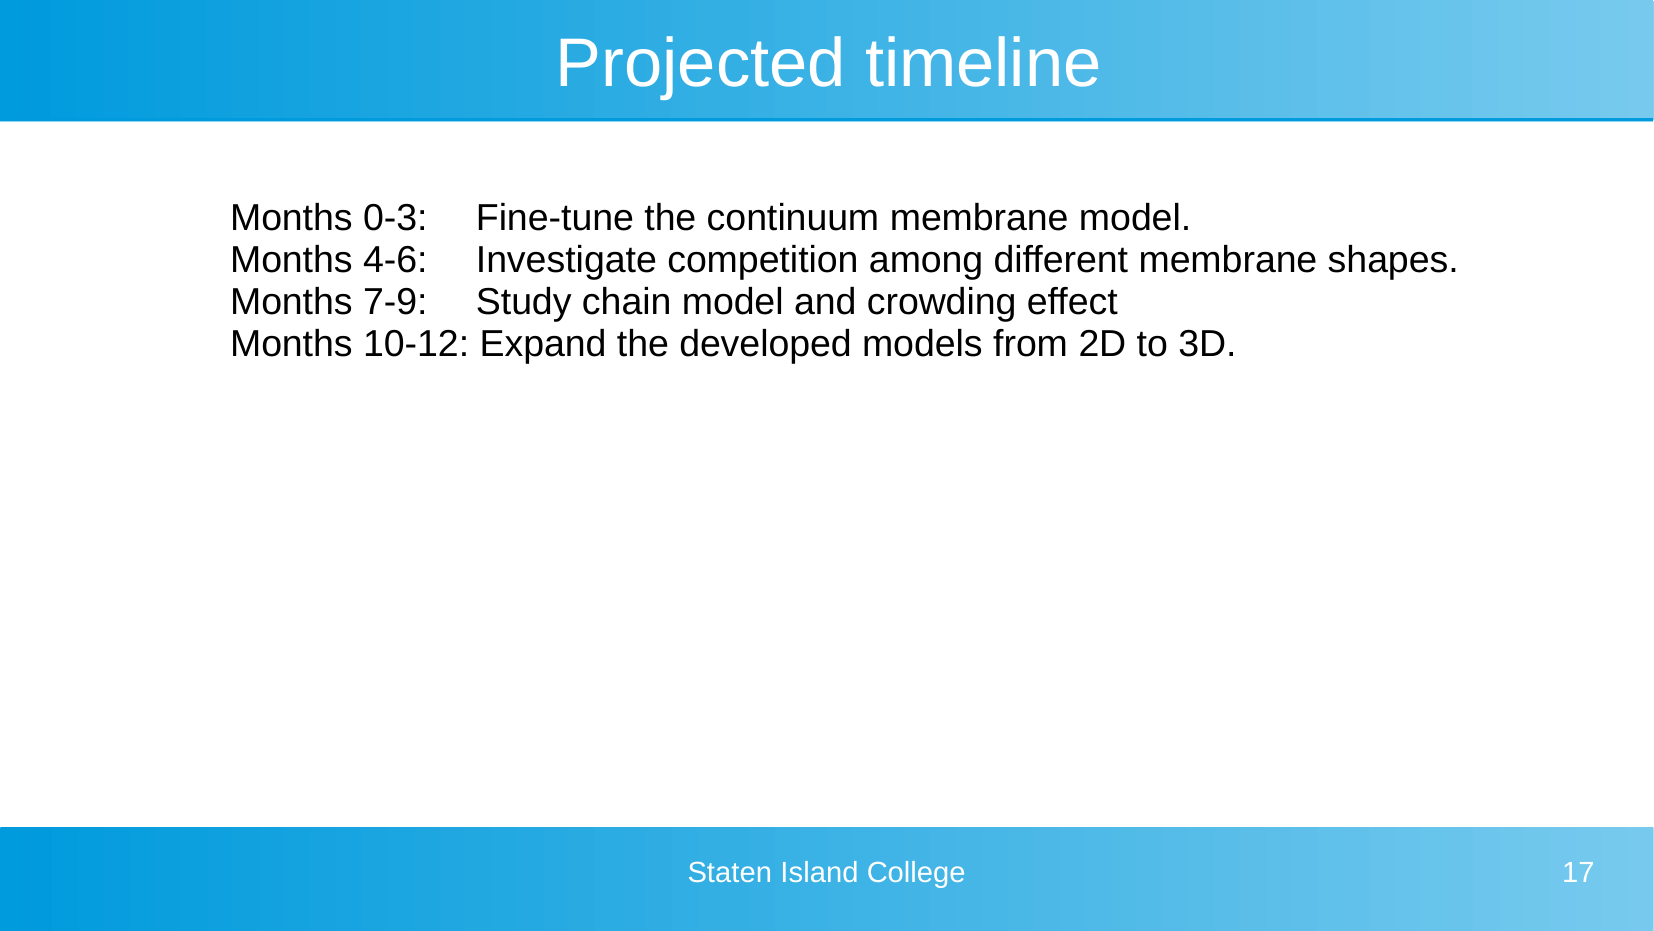

# Projected timeline
Months 0-3: 	 Fine-tune the continuum membrane model.
Months 4-6: 	 Investigate competition among different membrane shapes.
Months 7-9: 	 Study chain model and crowding effect
Months 10-12: Expand the developed models from 2D to 3D.
Staten Island College
17